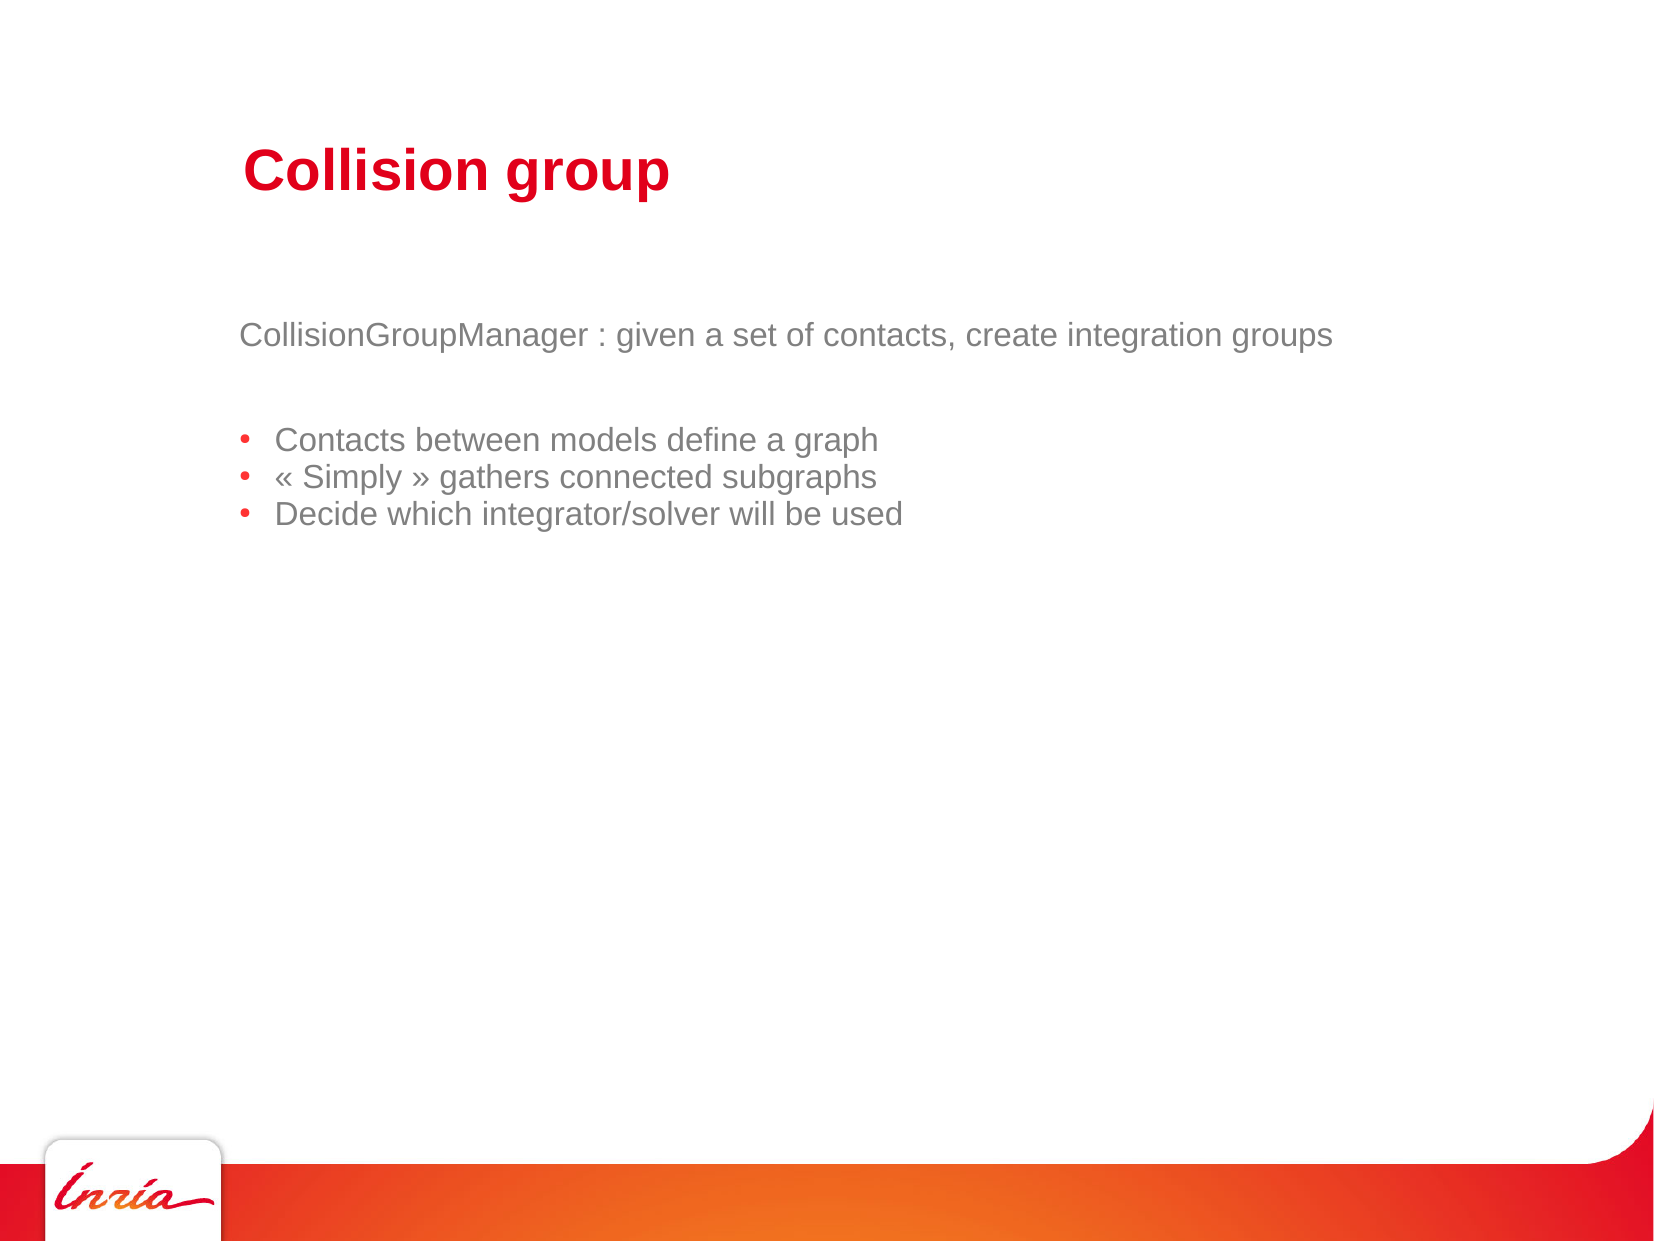

# Collision group
CollisionGroupManager : given a set of contacts, create integration groups
Contacts between models define a graph
« Simply » gathers connected subgraphs
Decide which integrator/solver will be used